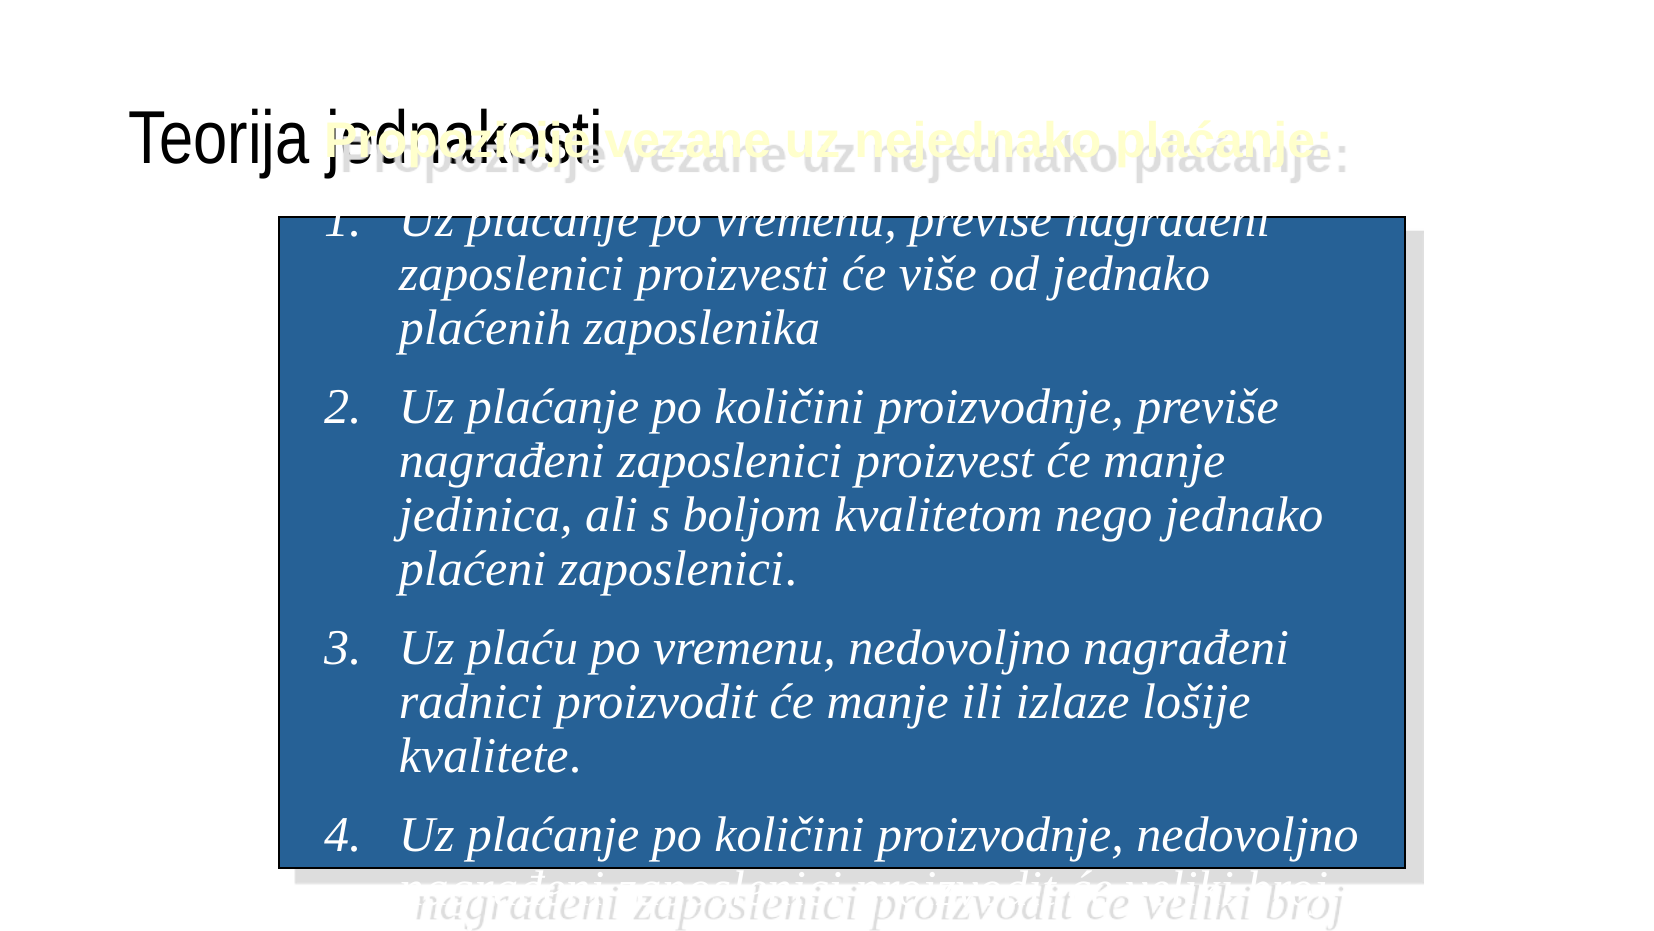

# Teorija jednakosti
Propozicije vezane uz nejednako plaćanje:
Uz plaćanje po vremenu, previše nagrađeni zaposlenici proizvesti će više od jednako plaćenih zaposlenika
Uz plaćanje po količini proizvodnje, previše nagrađeni zaposlenici proizvest će manje jedinica, ali s boljom kvalitetom nego jednako plaćeni zaposlenici.
Uz plaću po vremenu, nedovoljno nagrađeni radnici proizvodit će manje ili izlaze lošije kvalitete.
Uz plaćanje po količini proizvodnje, nedovoljno nagrađeni zaposlenici proizvodit će veliki broj jedinica niske kvalitete